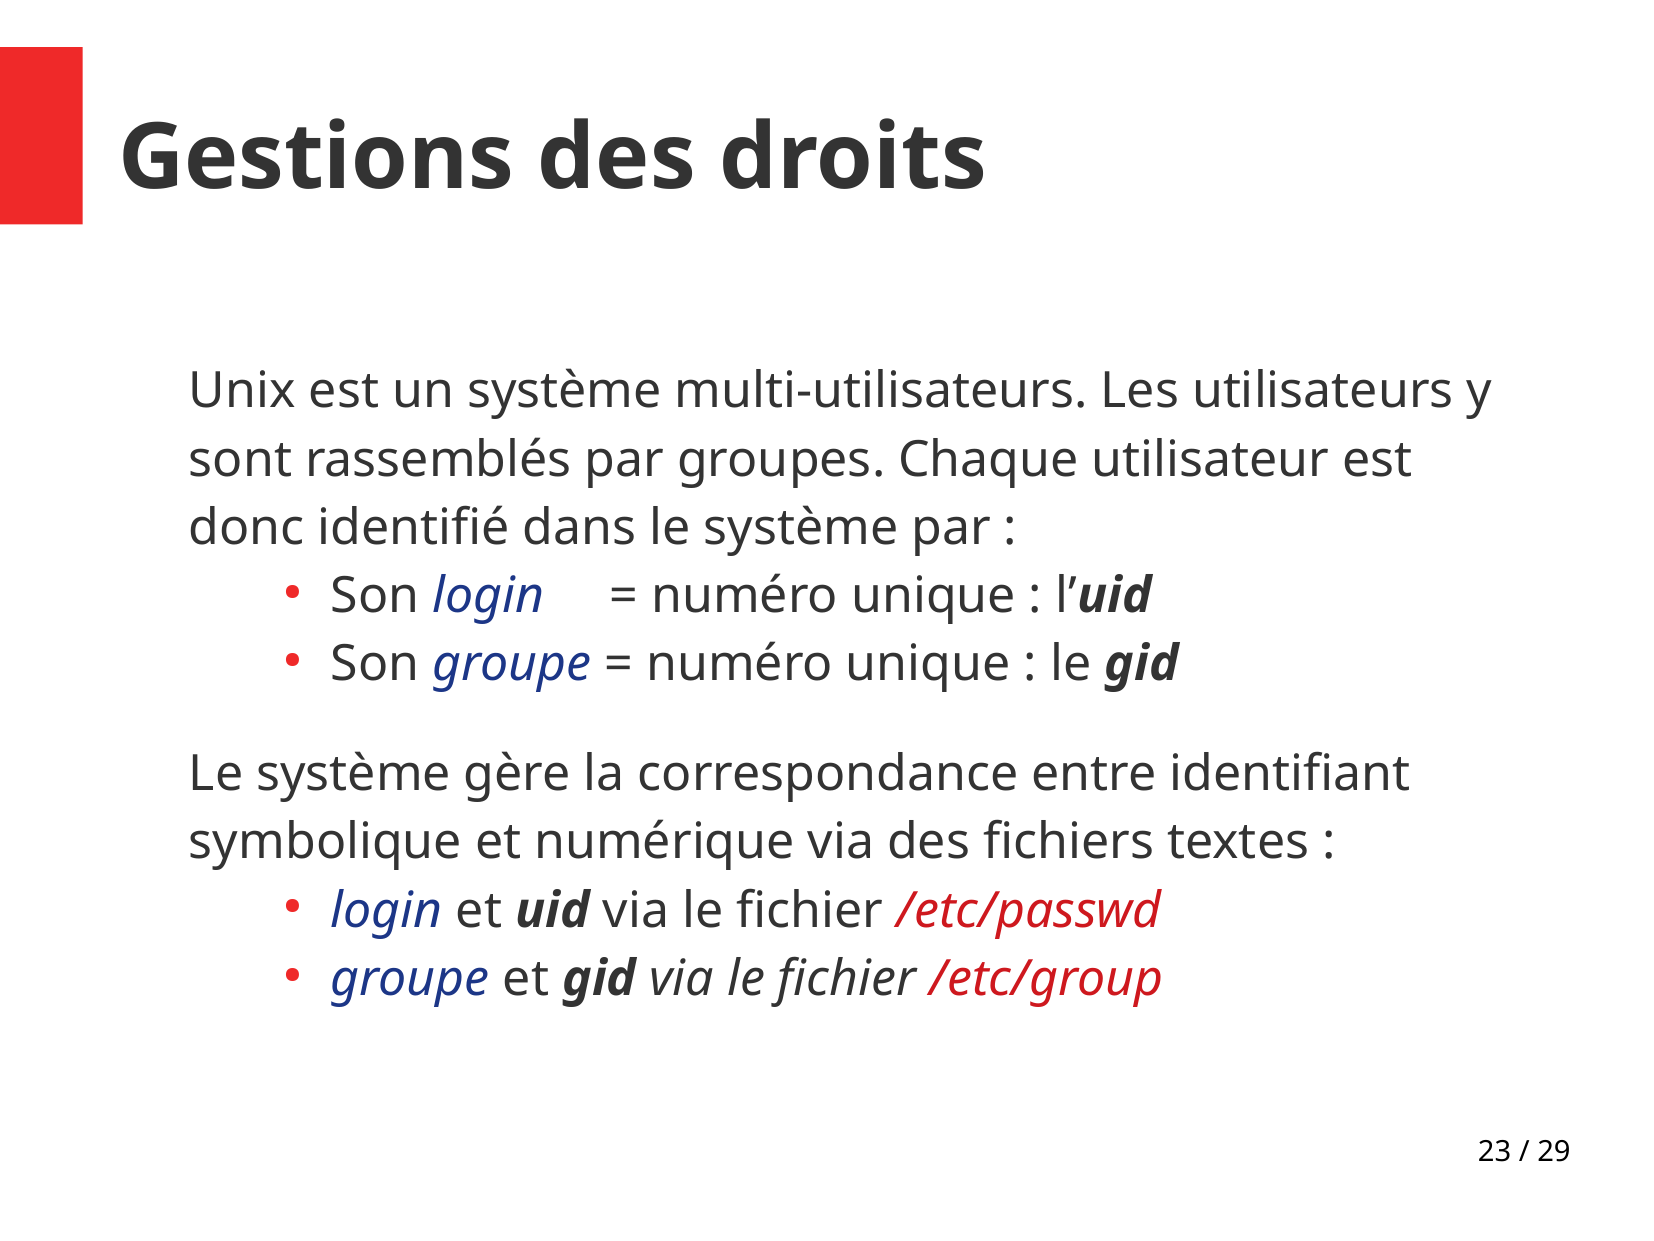

# Gestions des droits
Unix est un système multi-utilisateurs. Les utilisateurs y sont rassemblés par groupes. Chaque utilisateur est donc identifié dans le système par :
Son login  = numéro unique : l’uid
Son groupe = numéro unique : le gid
Le système gère la correspondance entre identifiant symbolique et numérique via des fichiers textes :
login et uid via le fichier /etc/passwd
groupe et gid via le fichier /etc/group
23